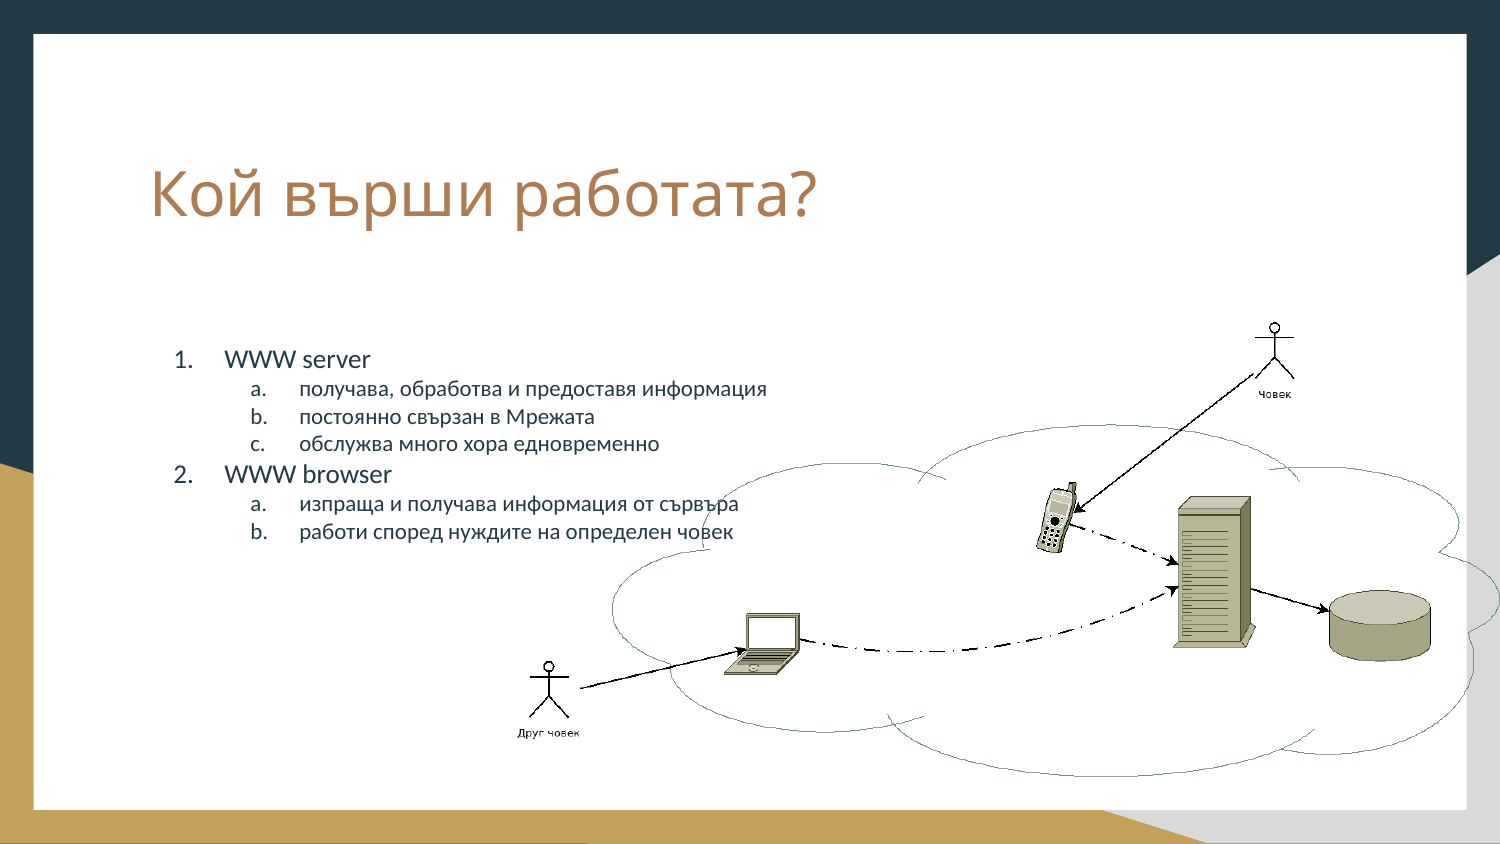

# Кой върши работата?
WWW server
получава, обработва и предоставя информация
постоянно свързан в Мрежата
обслужва много хора едновременно
WWW browser
изпраща и получава информация от сървъра
работи според нуждите на определен човек